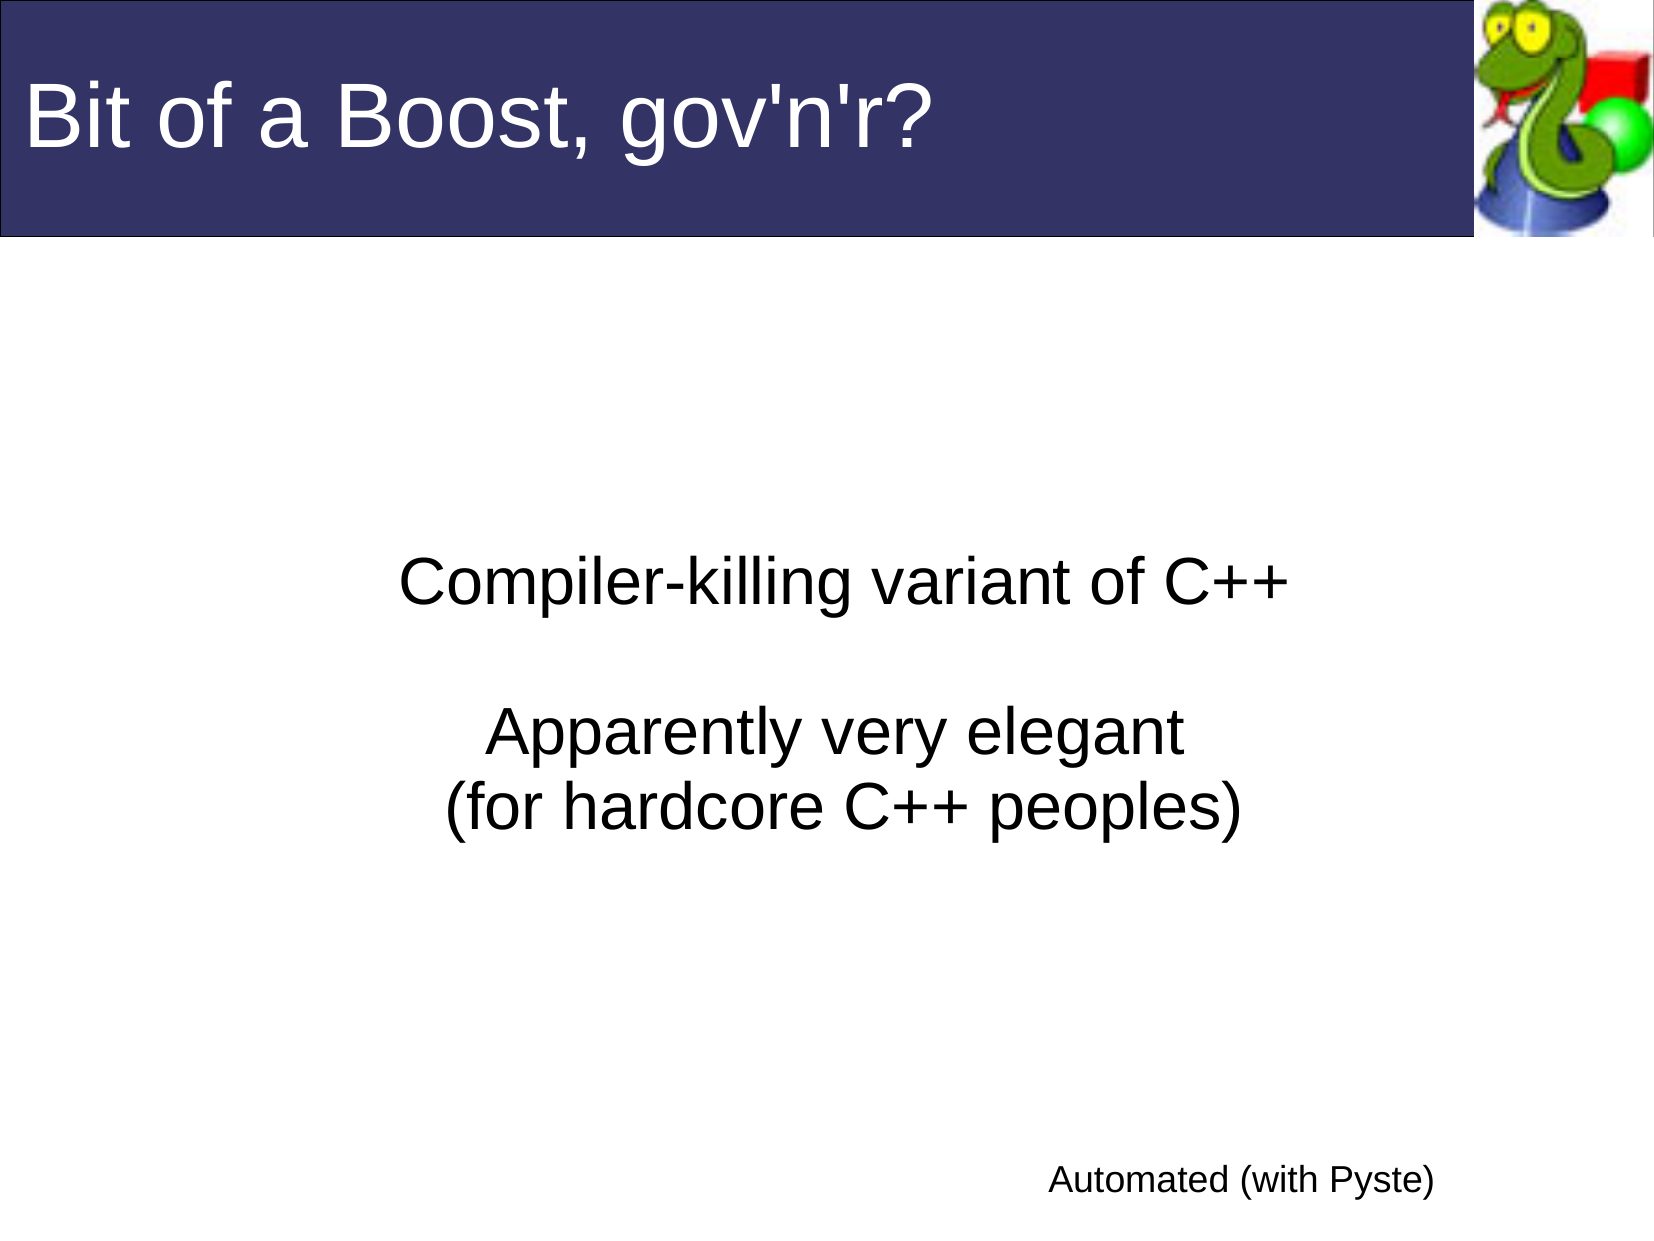

# Bit of a Boost, gov'n'r?
Compiler-killing variant of C++
Apparently very elegant
(for hardcore C++ peoples)
Automated (with Pyste)